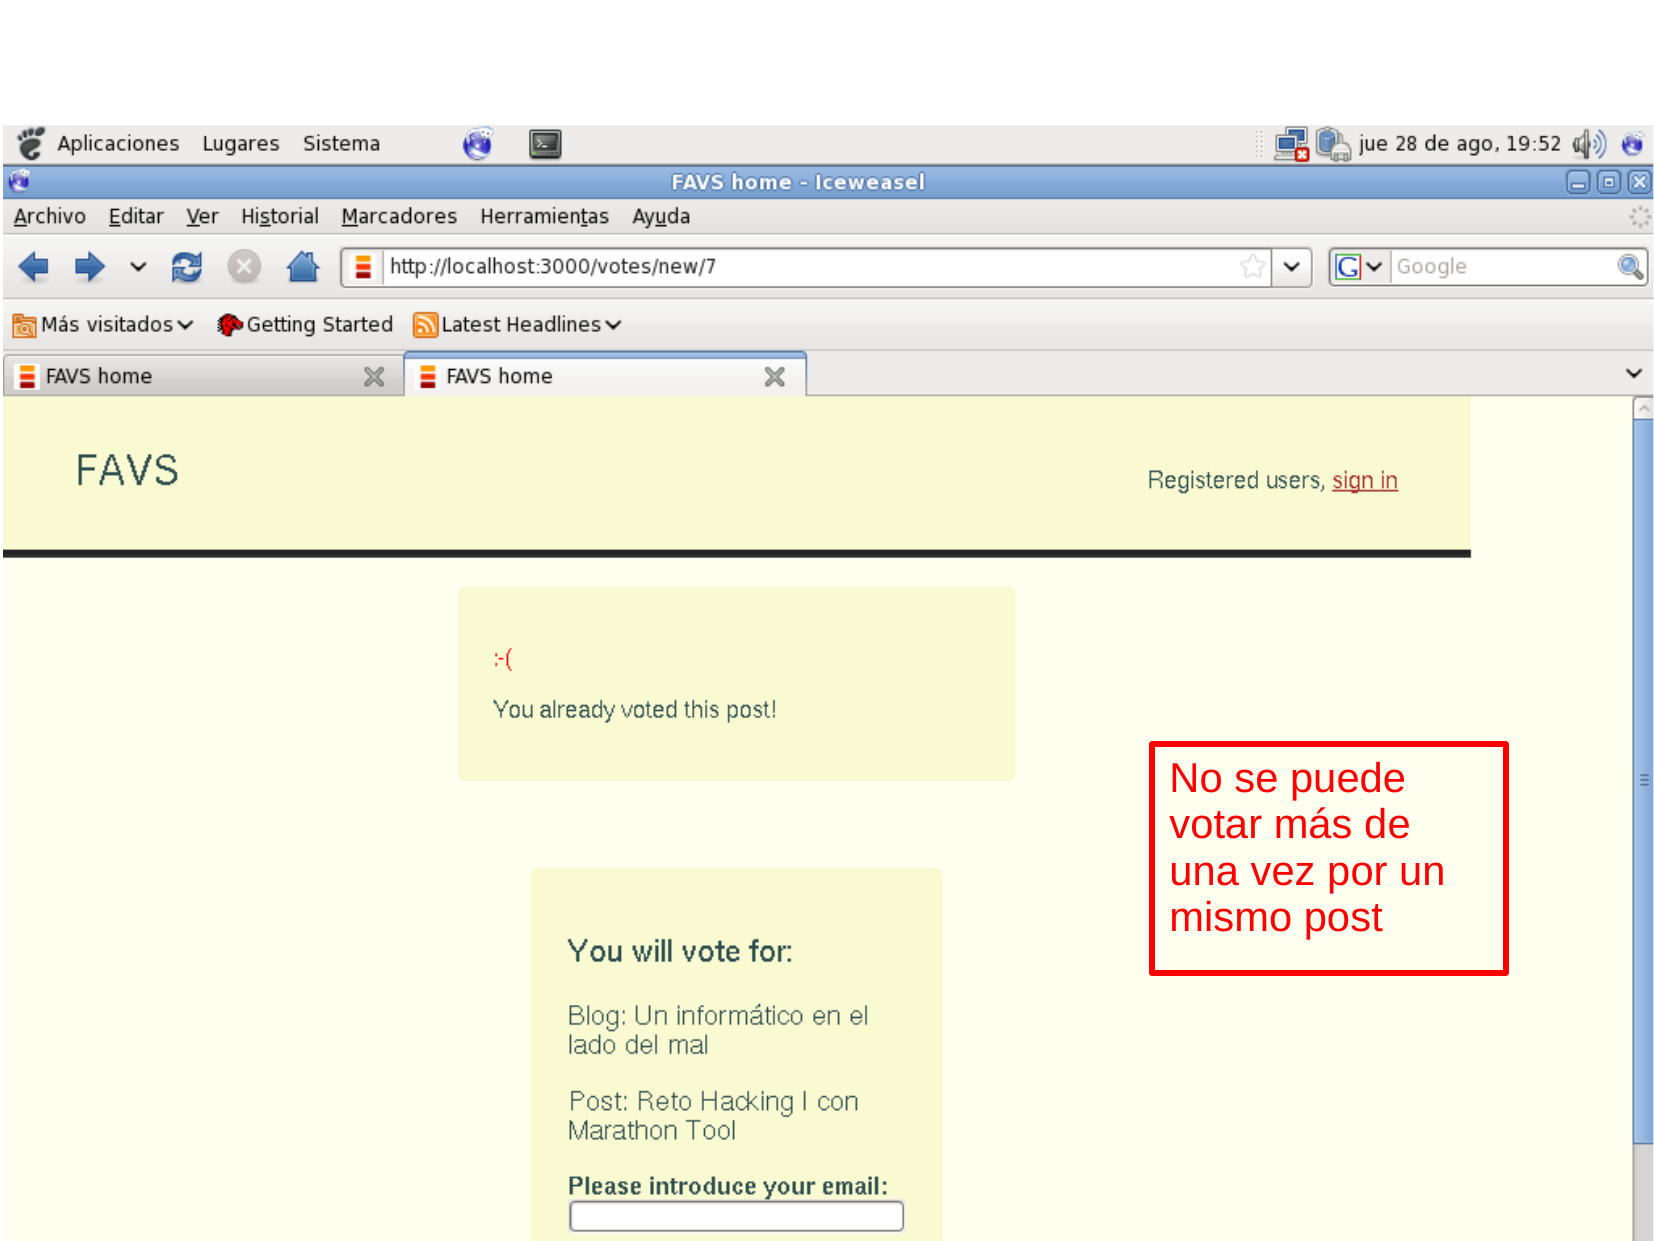

No se puede votar más de una vez por un mismo post